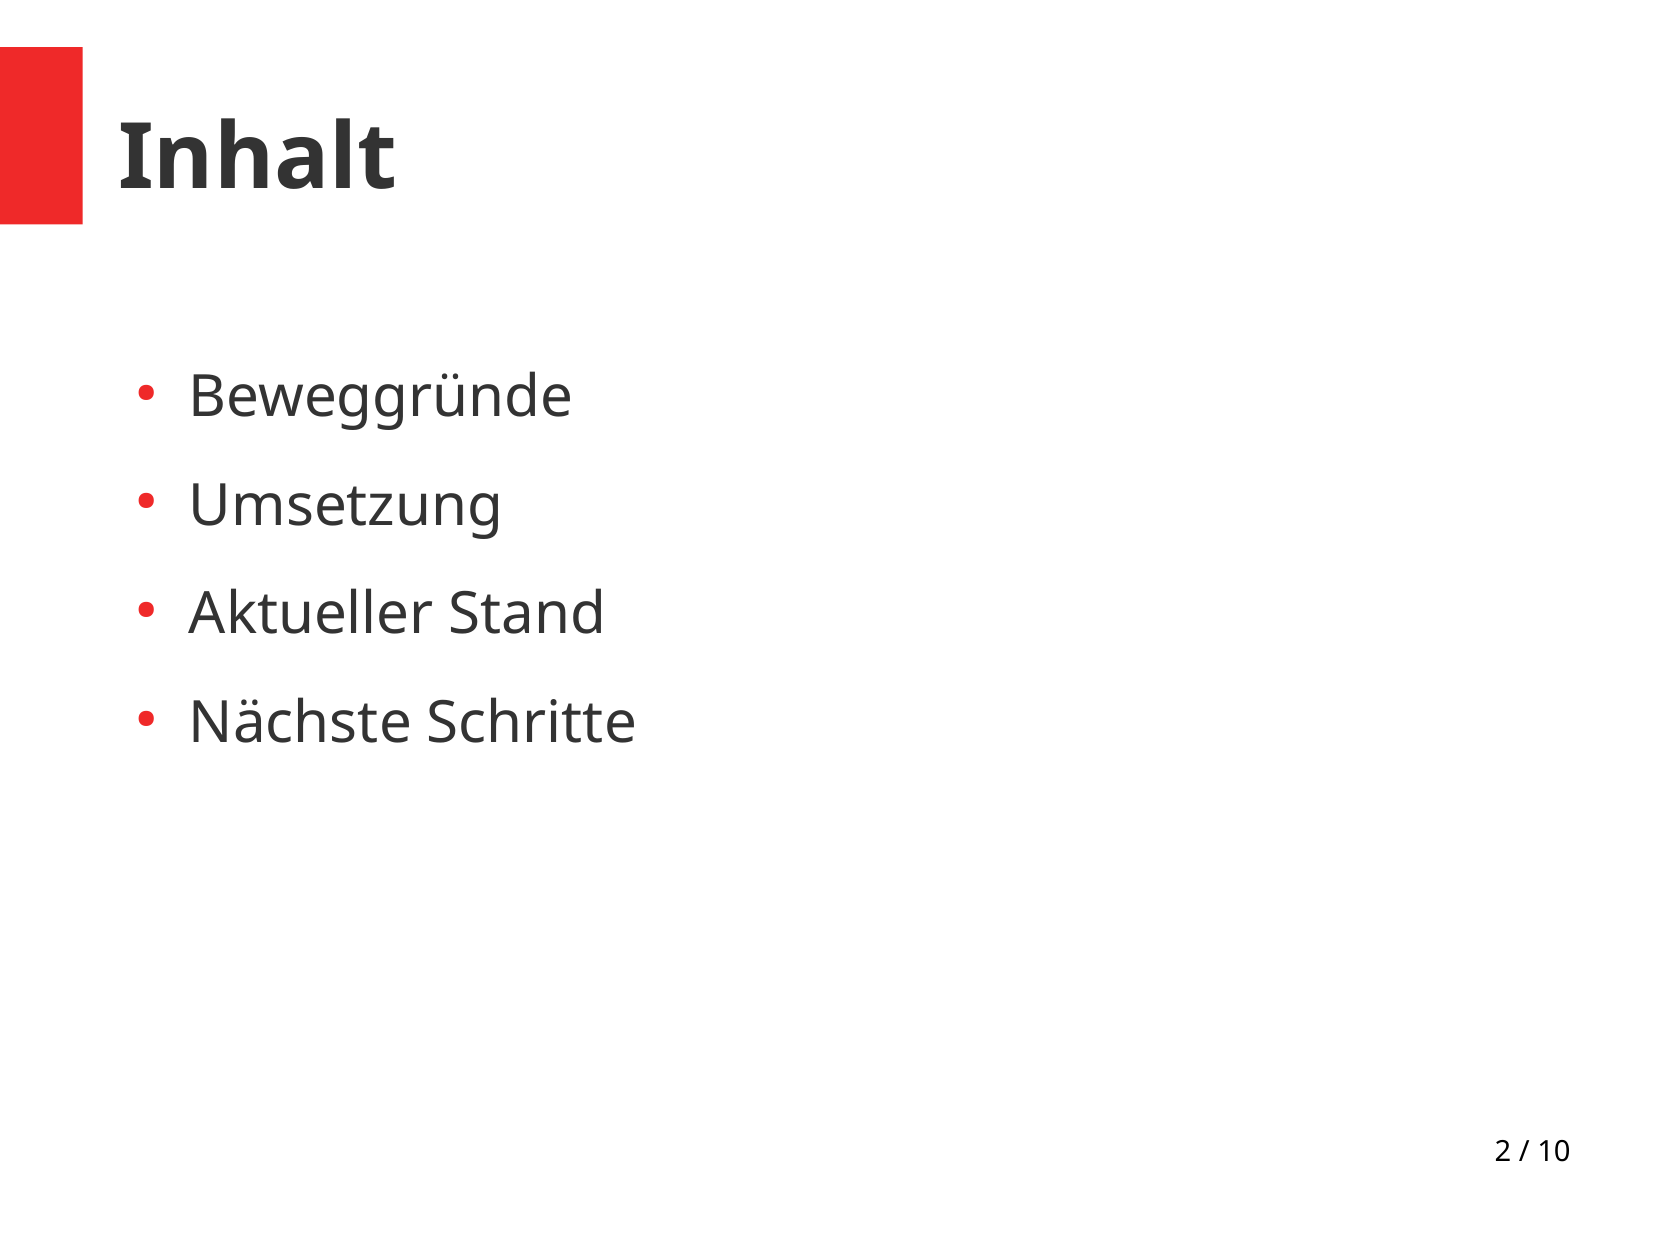

# Inhalt
Beweggründe
Umsetzung
Aktueller Stand
Nächste Schritte
2